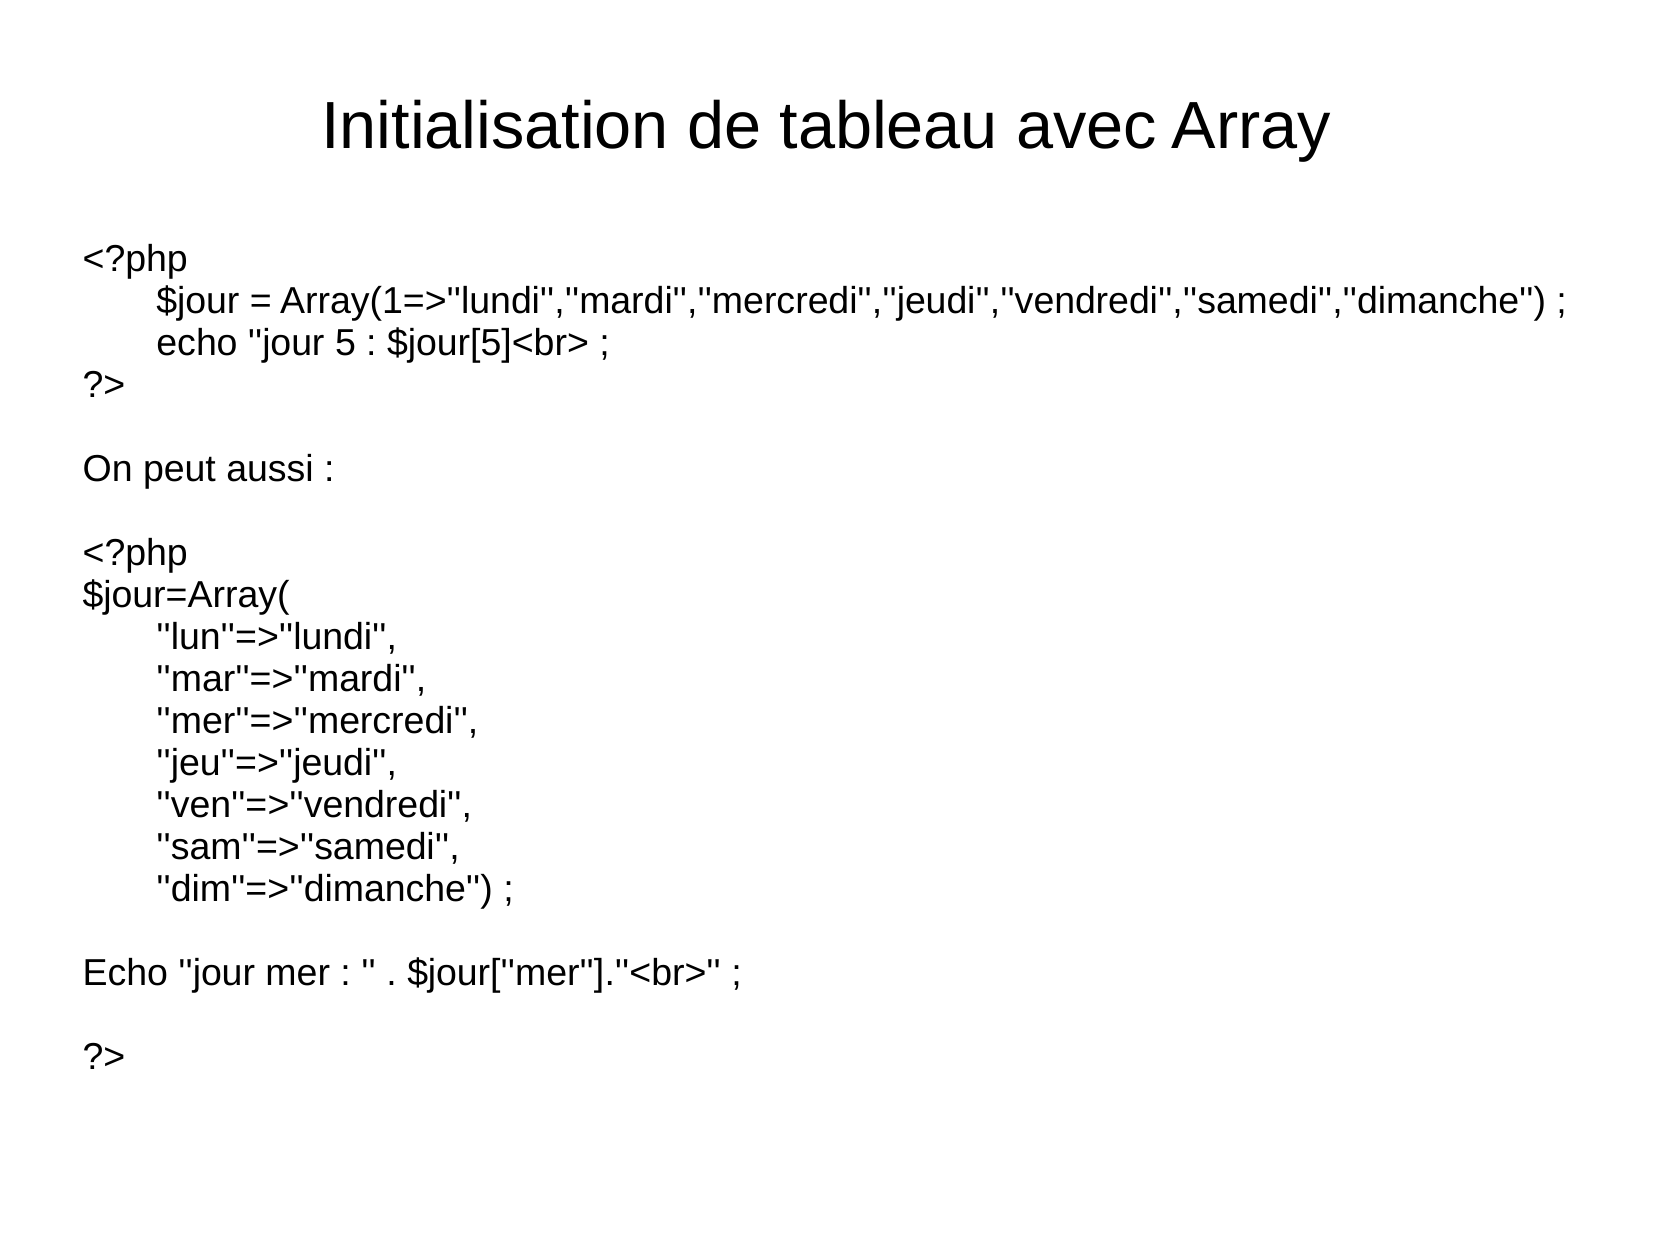

# Initialisation de tableau avec Array
<?php
	$jour = Array(1=>''lundi'',''mardi'',''mercredi'',''jeudi'',''vendredi'',''samedi'',''dimanche'') ;
	echo ''jour 5 : $jour[5]<br> ;
?>
On peut aussi :
<?php
$jour=Array(
	''lun''=>''lundi'',
	''mar''=>''mardi'',
	''mer''=>''mercredi'',
	''jeu''=>''jeudi'',
	''ven''=>''vendredi'',
	''sam''=>''samedi'',
	''dim''=>''dimanche'') ;
Echo ''jour mer : '' . $jour[''mer''].''<br>'' ;
?>